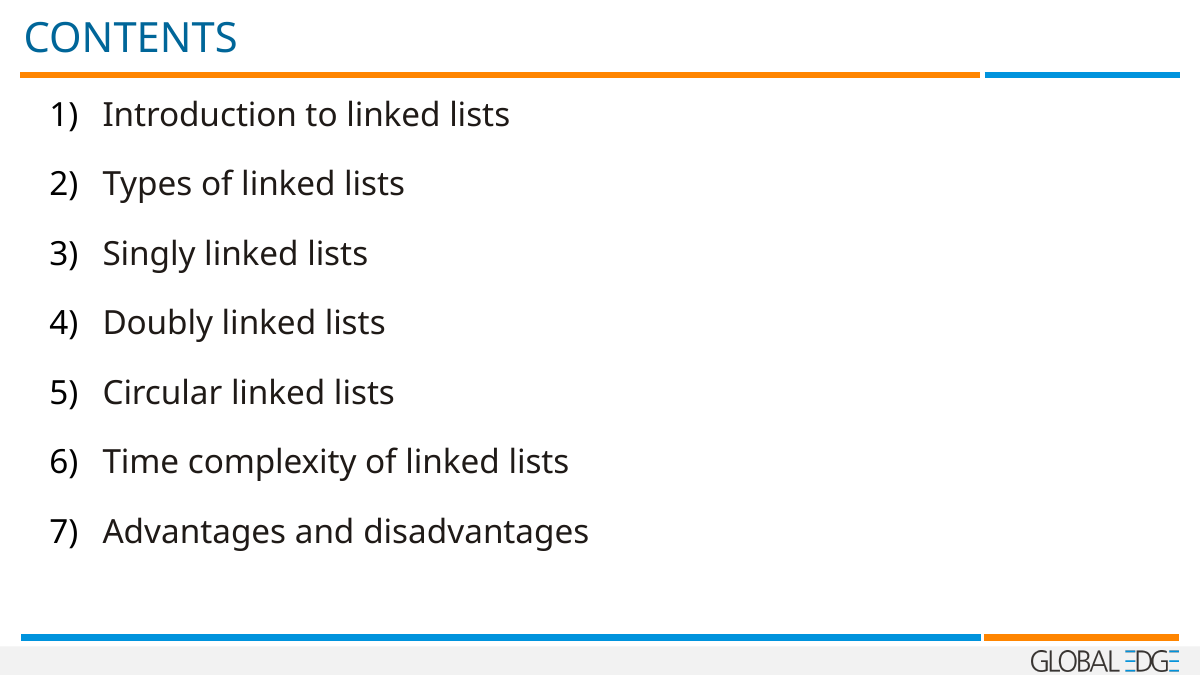

# CONTENTS
Introduction to linked lists
Types of linked lists
Singly linked lists
Doubly linked lists
Circular linked lists
Time complexity of linked lists
Advantages and disadvantages